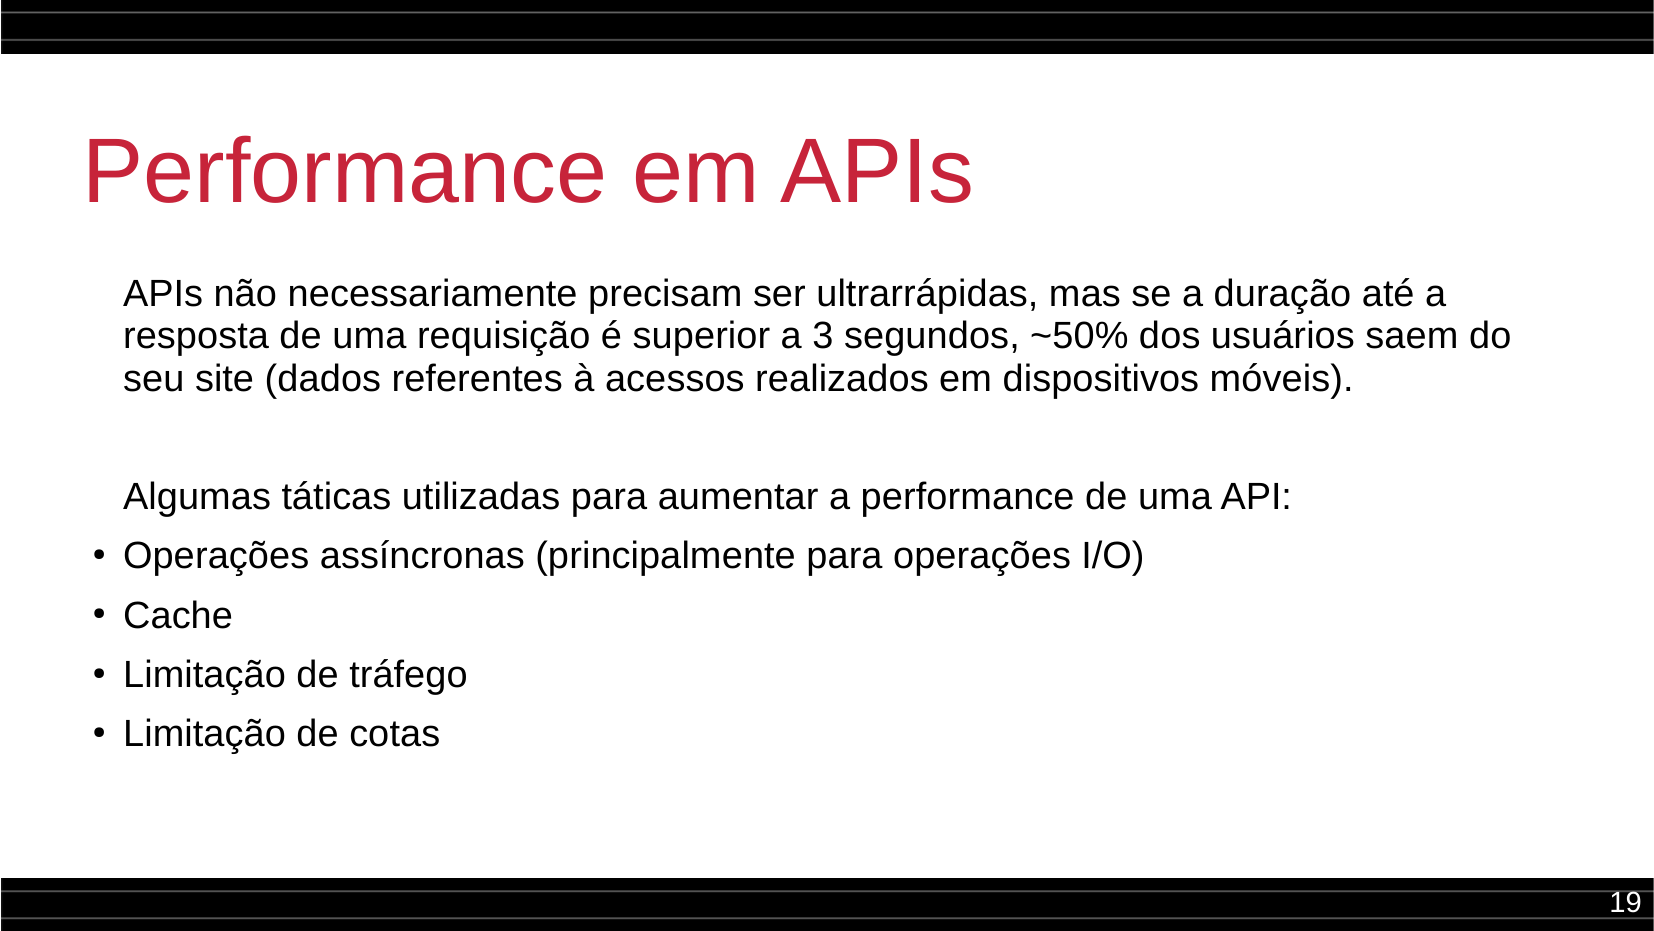

# Performance em APIs
APIs não necessariamente precisam ser ultrarrápidas, mas se a duração até a resposta de uma requisição é superior a 3 segundos, ~50% dos usuários saem do seu site (dados referentes à acessos realizados em dispositivos móveis).
Algumas táticas utilizadas para aumentar a performance de uma API:
Operações assíncronas (principalmente para operações I/O)
Cache
Limitação de tráfego
Limitação de cotas